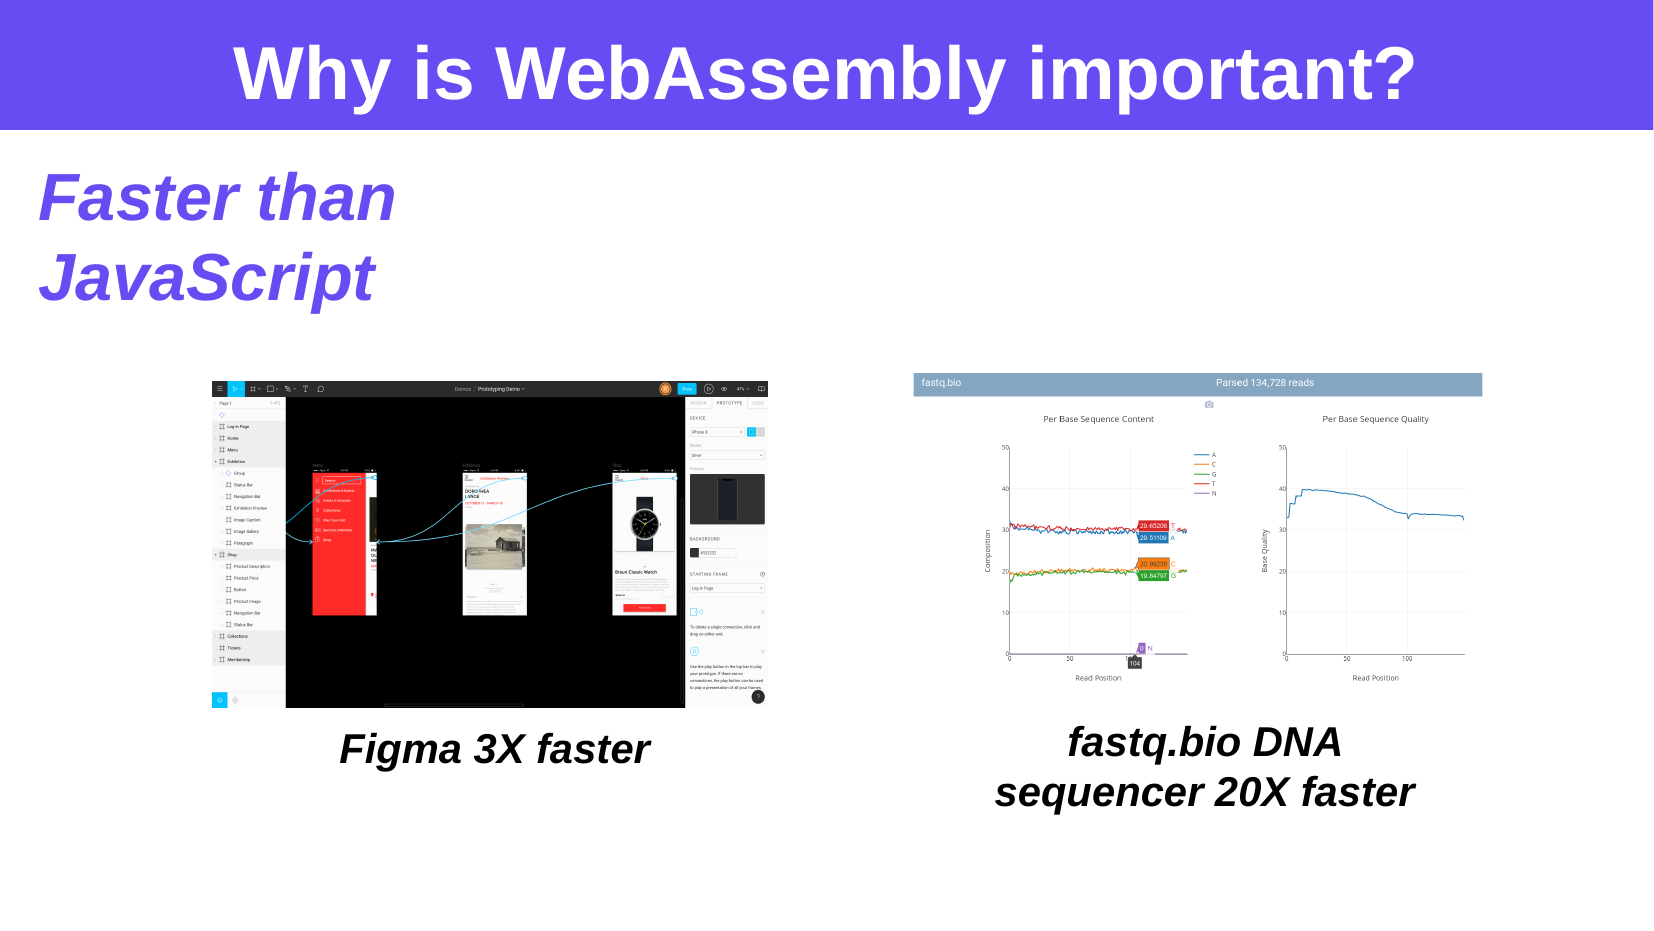

Why is WebAssembly important?
Faster than JavaScript
Figma 3X faster
fastq.bio DNA sequencer 20X faster